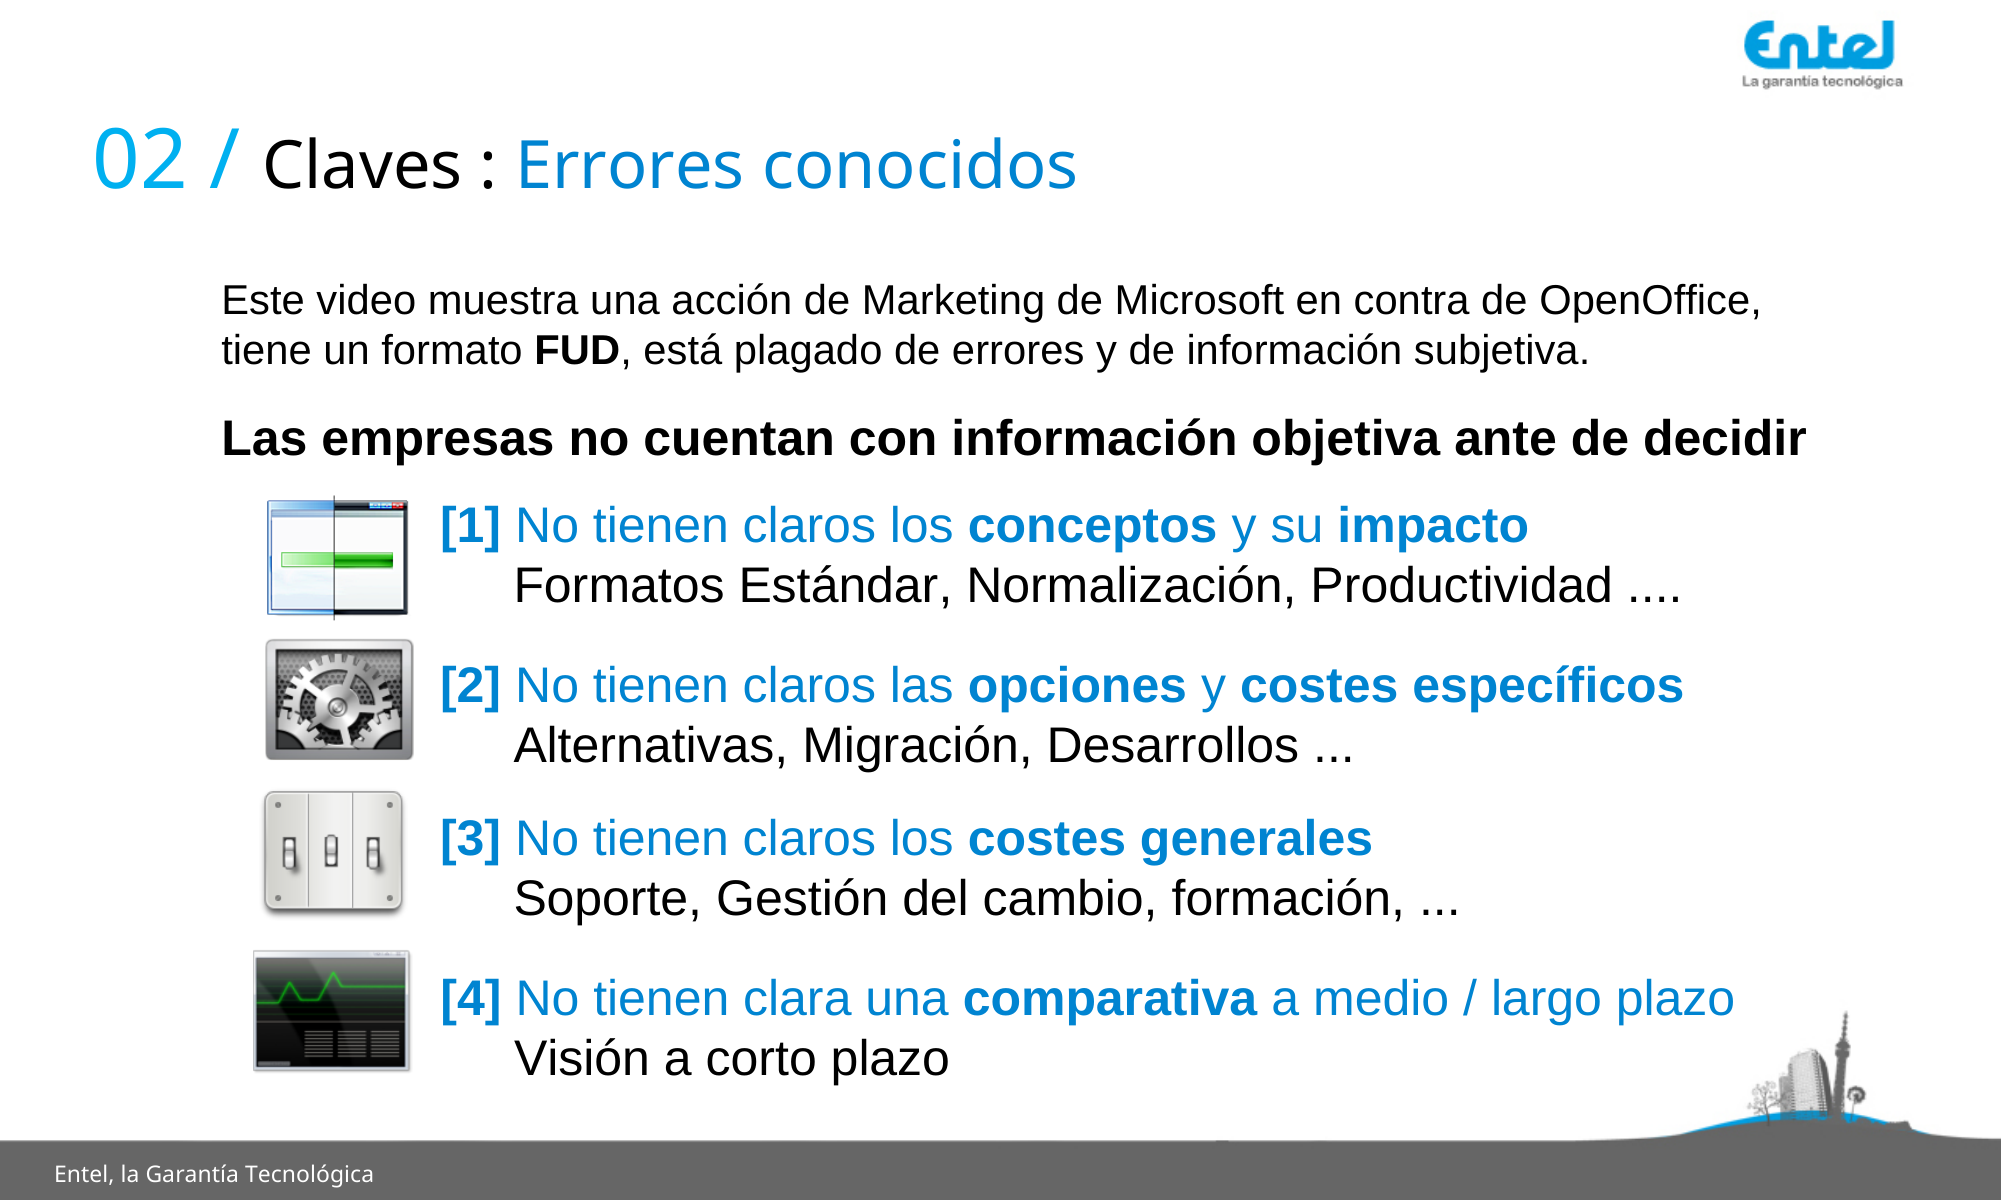

02 / Claves : Errores conocidos
Este video muestra una acción de Marketing de Microsoft en contra de OpenOffice, tiene un formato FUD, está plagado de errores y de información subjetiva.
Las empresas no cuentan con información objetiva ante de decidir
[1] No tienen claros los conceptos y su impacto
	Formatos Estándar, Normalización, Productividad ....
[2] No tienen claros las opciones y costes específicos
	Alternativas, Migración, Desarrollos ...
[3] No tienen claros los costes generales
	Soporte, Gestión del cambio, formación, ...
[4] No tienen clara una comparativa a medio / largo plazo
	Visión a corto plazo
Entel, la Garantía Tecnológica